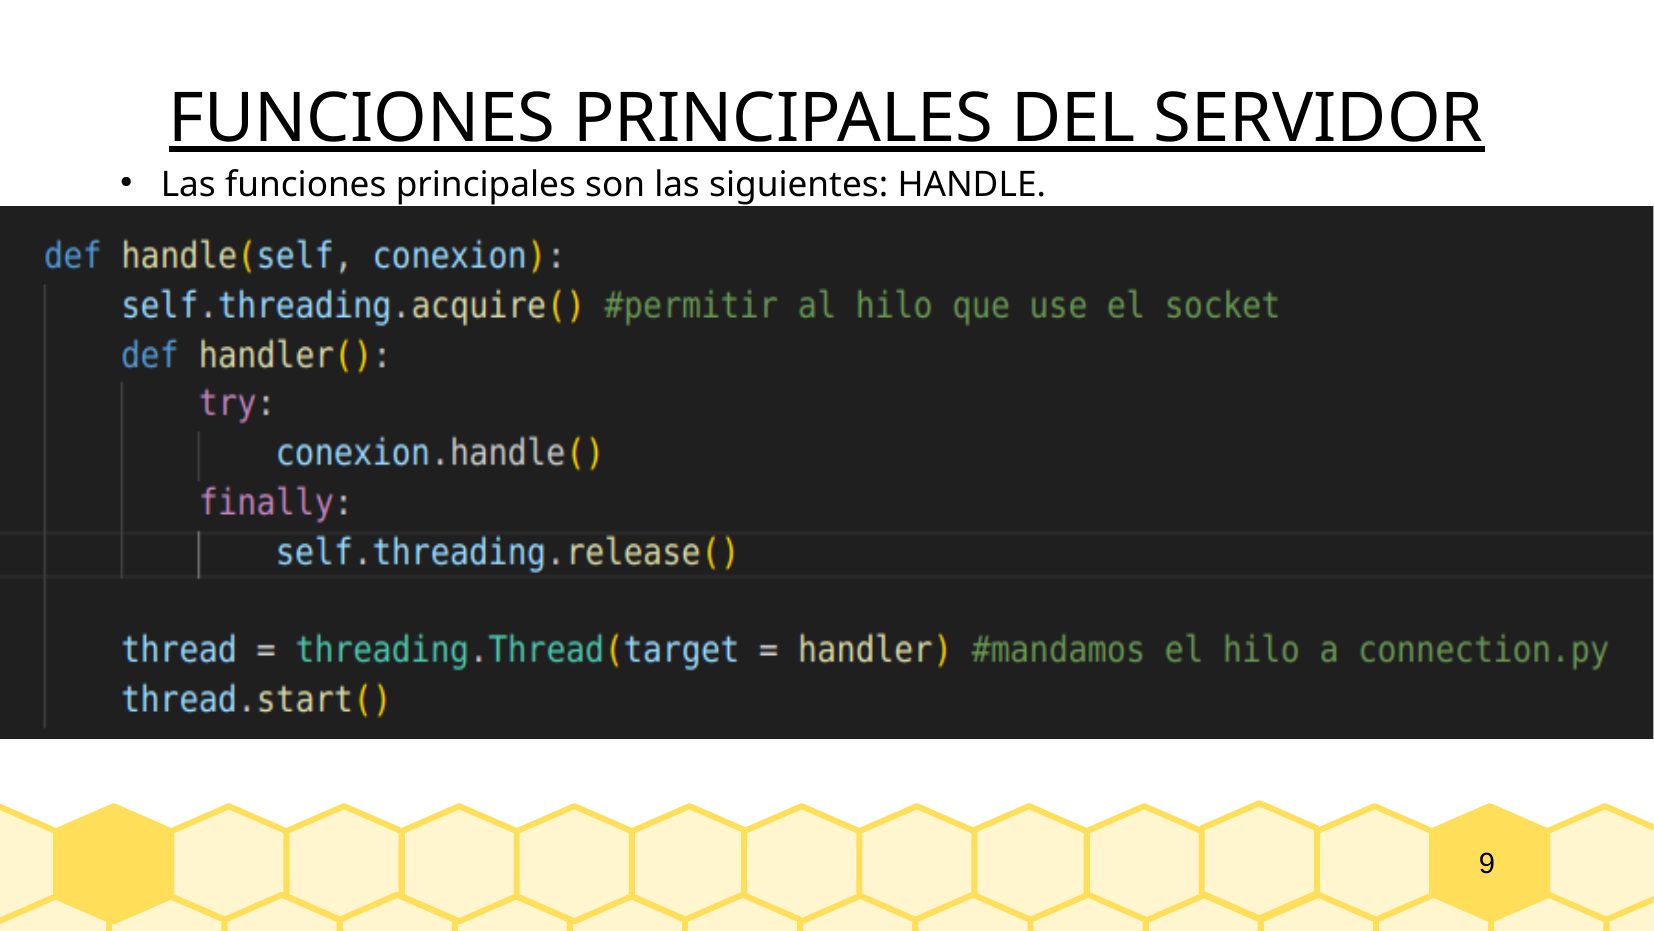

# FUNCIONES PRINCIPALES DEL SERVIDOR
Las funciones principales son las siguientes: HANDLE.